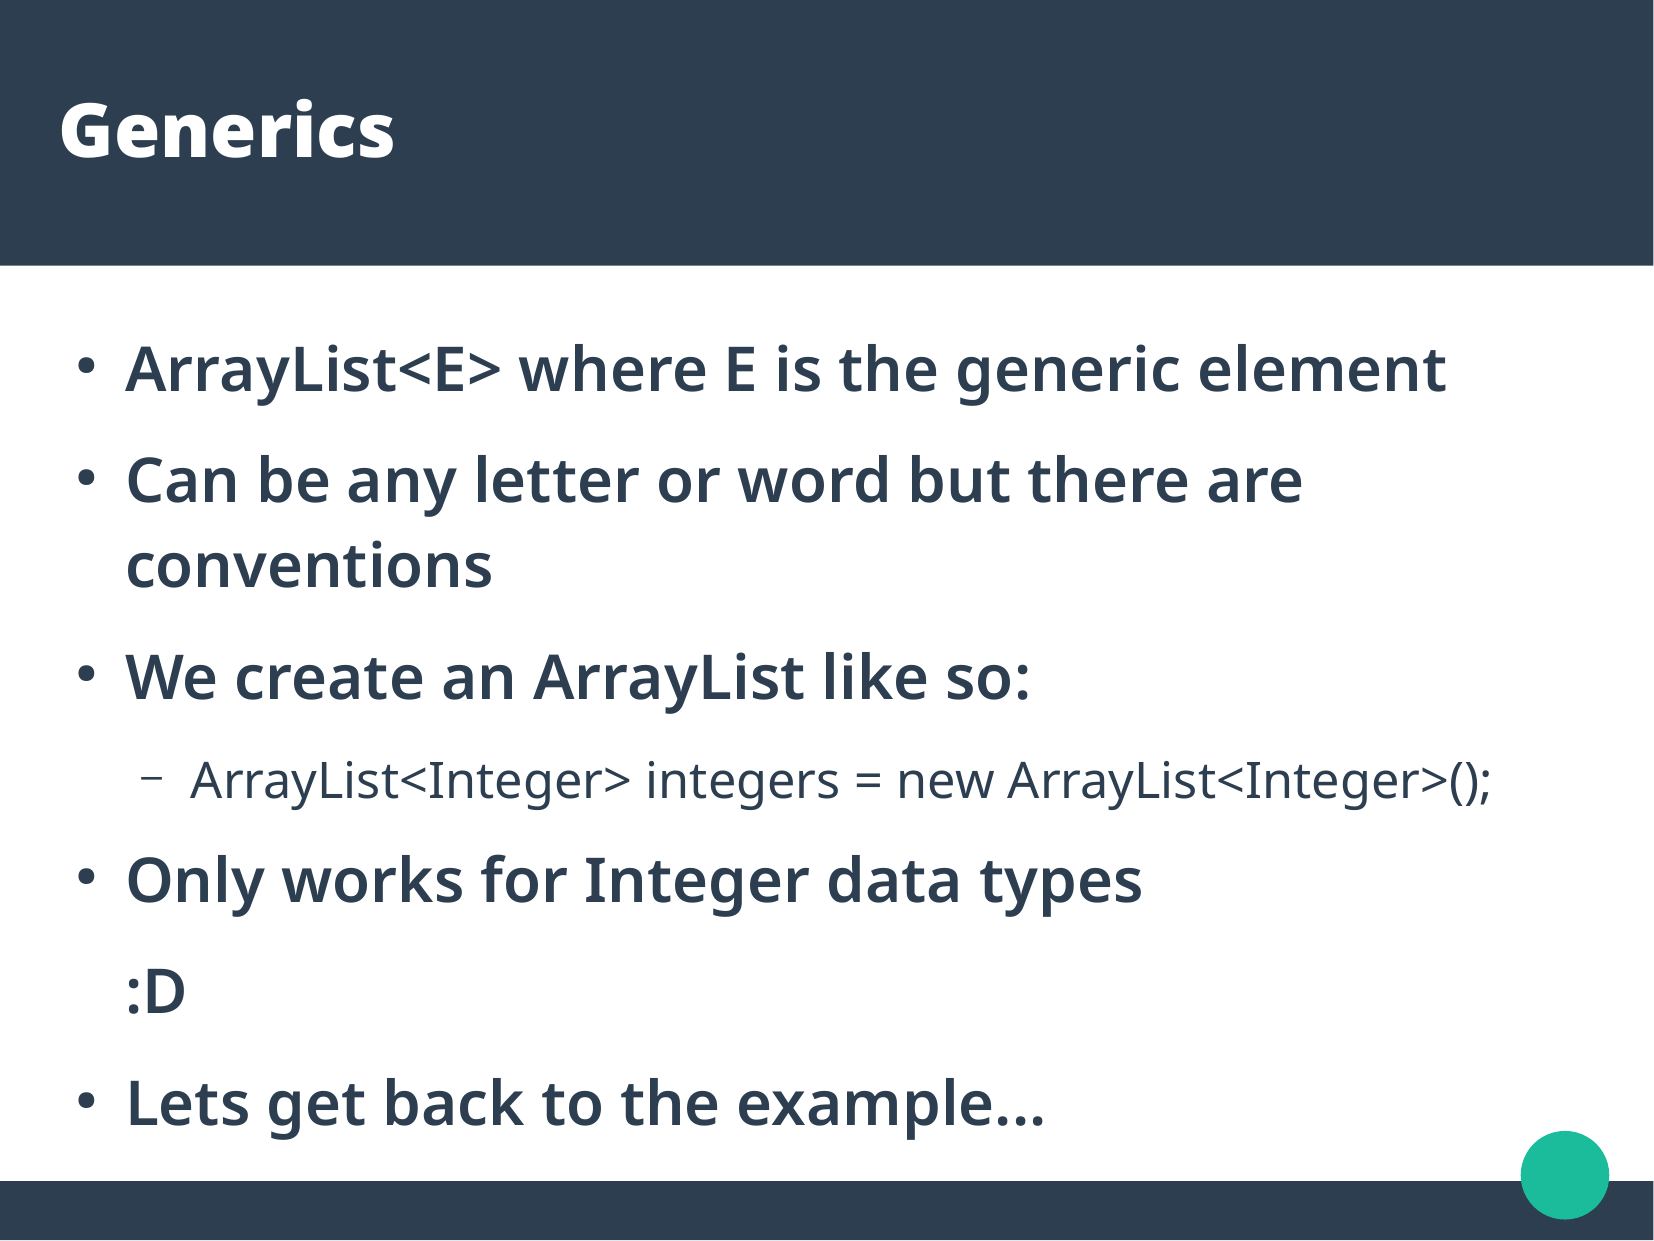

# Generics
ArrayList<E> where E is the generic element
Can be any letter or word but there are conventions
We create an ArrayList like so:
ArrayList<Integer> integers = new ArrayList<Integer>();
Only works for Integer data types
:D
Lets get back to the example...